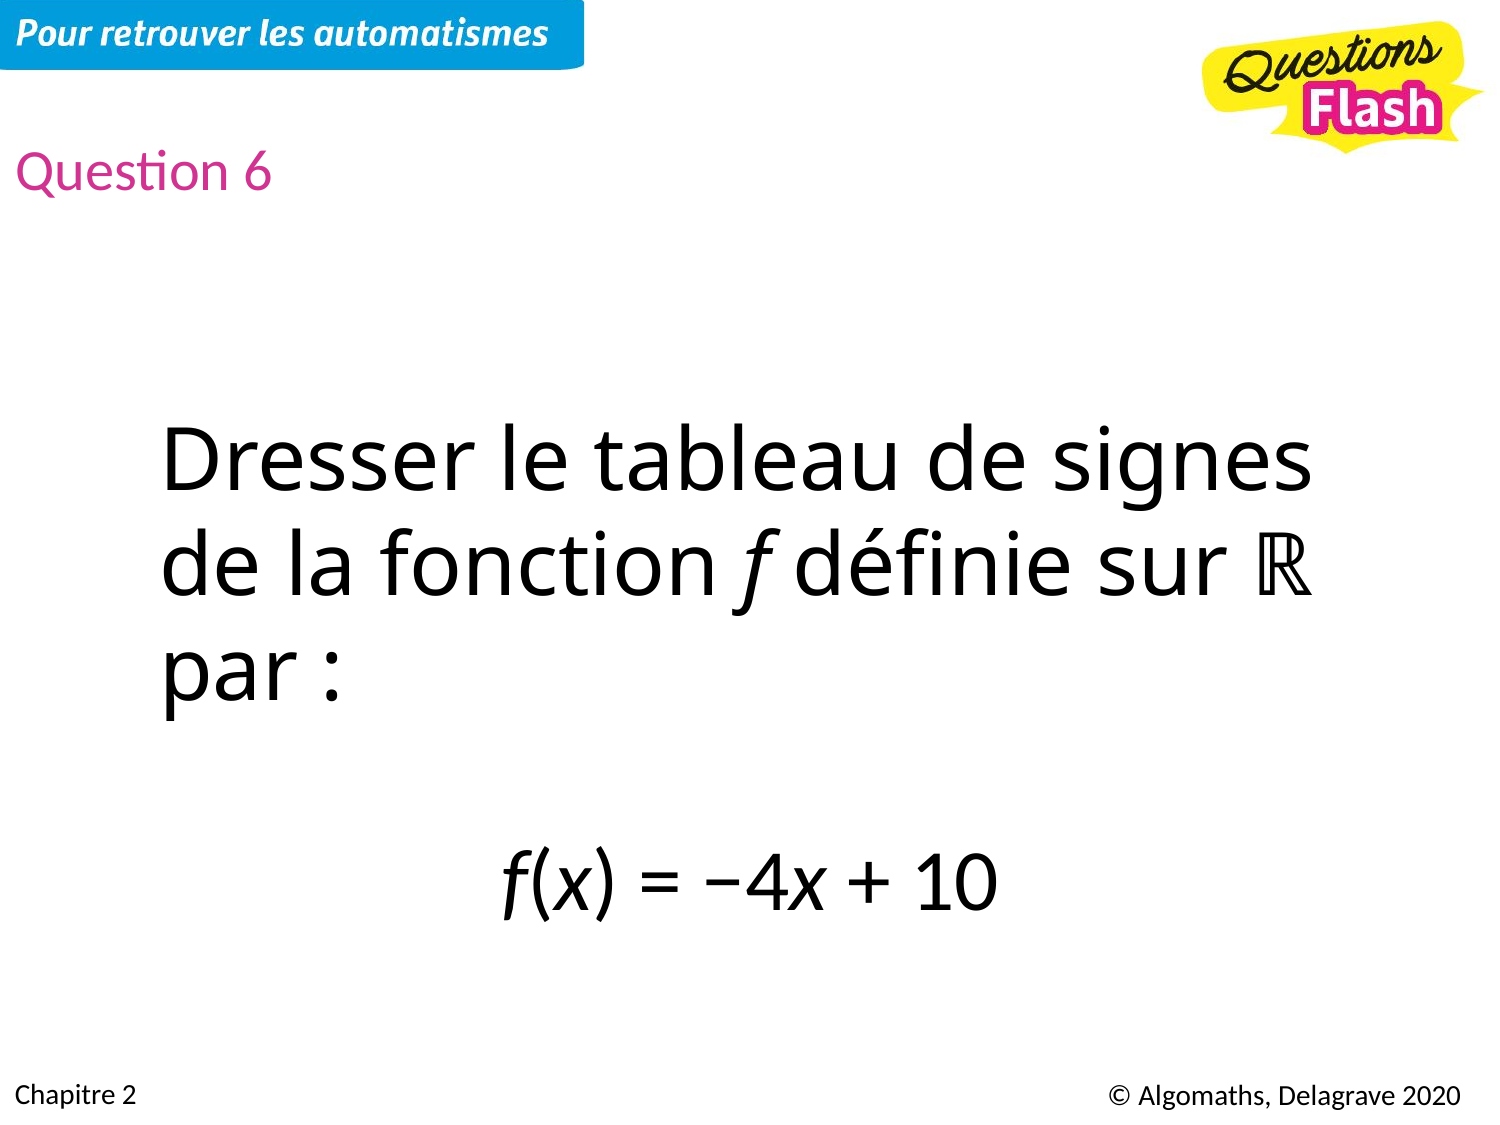

Question 6
Dresser le tableau de signes de la fonction f définie sur ℝ par :
f(x) = −4x + 10